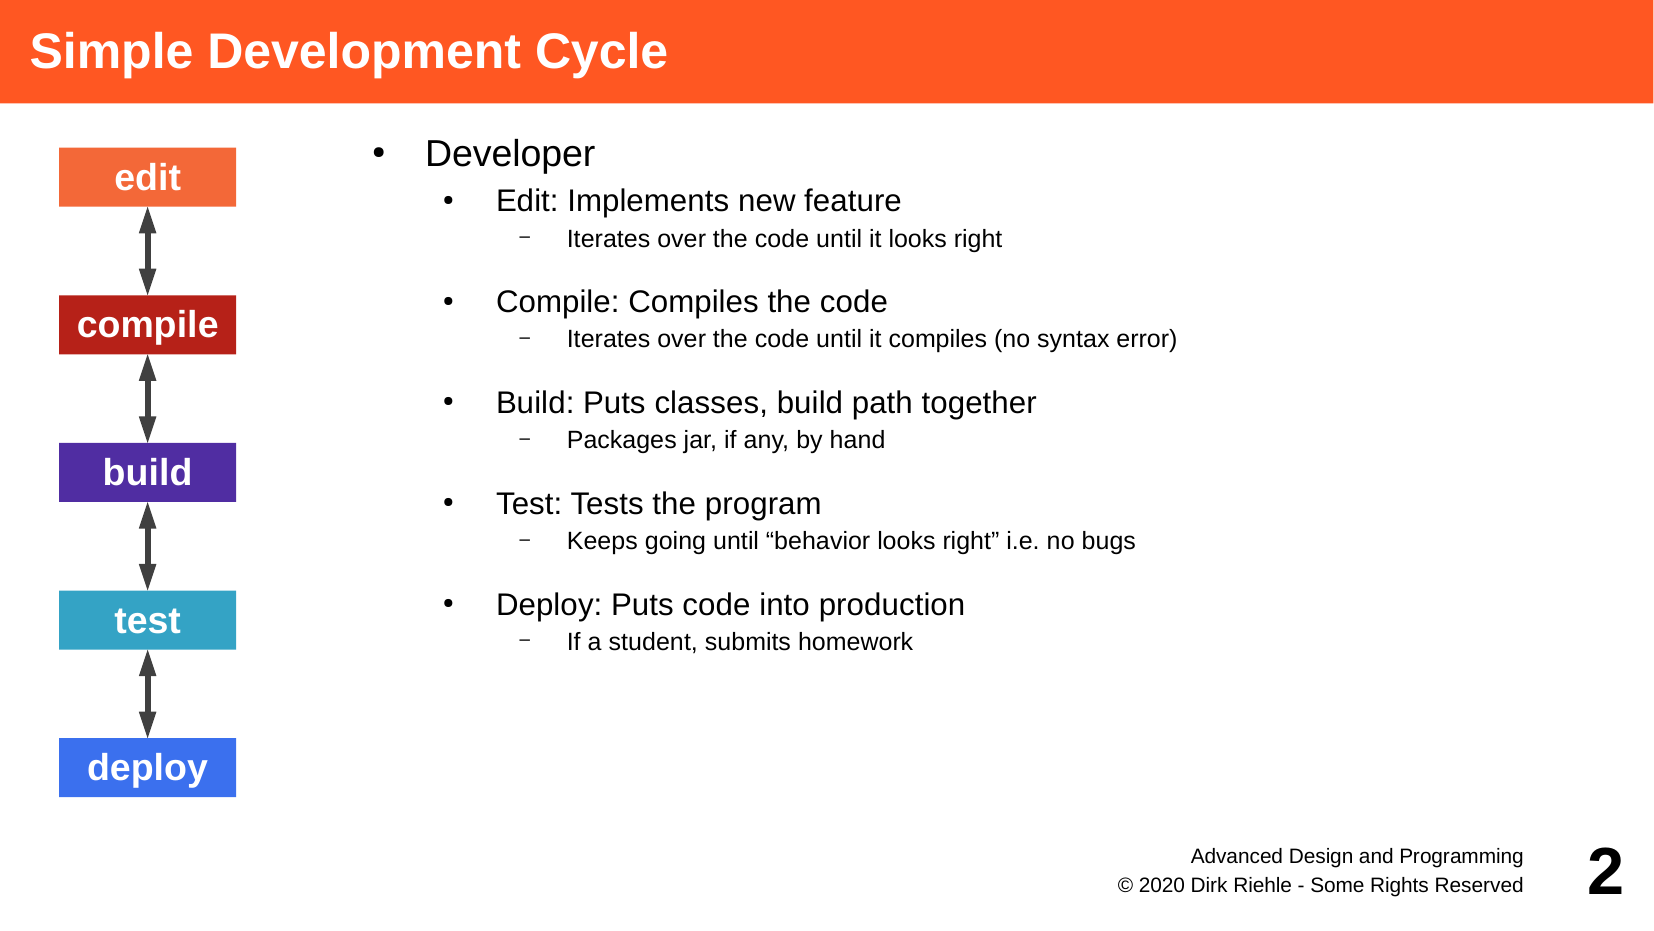

# Simple Development Cycle
Developer
Edit: Implements new feature
Iterates over the code until it looks right
Compile: Compiles the code
Iterates over the code until it compiles (no syntax error)
Build: Puts classes, build path together
Packages jar, if any, by hand
Test: Tests the program
Keeps going until “behavior looks right” i.e. no bugs
Deploy: Puts code into production
If a student, submits homework
edit
compile
build
test
deploy
Advanced Design and Programming
2
© 2020 Dirk Riehle - Some Rights Reserved